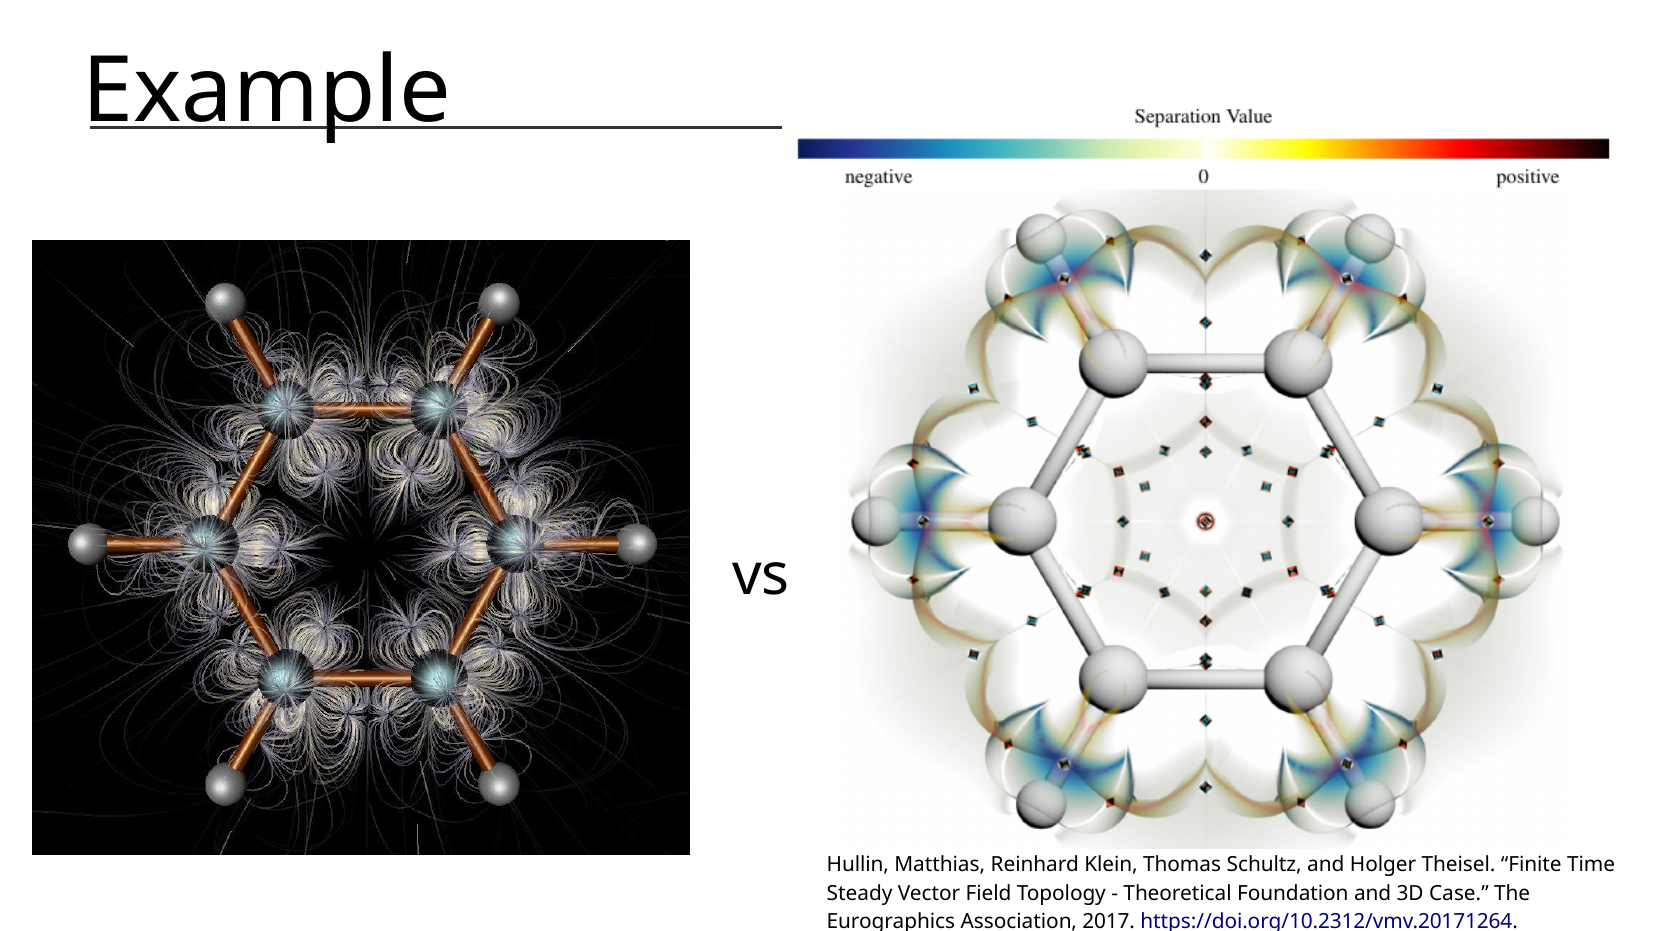

# Example
vs
Hullin, Matthias, Reinhard Klein, Thomas Schultz, and Holger Theisel. “Finite Time Steady Vector Field Topology - Theoretical Foundation and 3D Case.” The Eurographics Association, 2017. https://doi.org/10.2312/vmv.20171264.